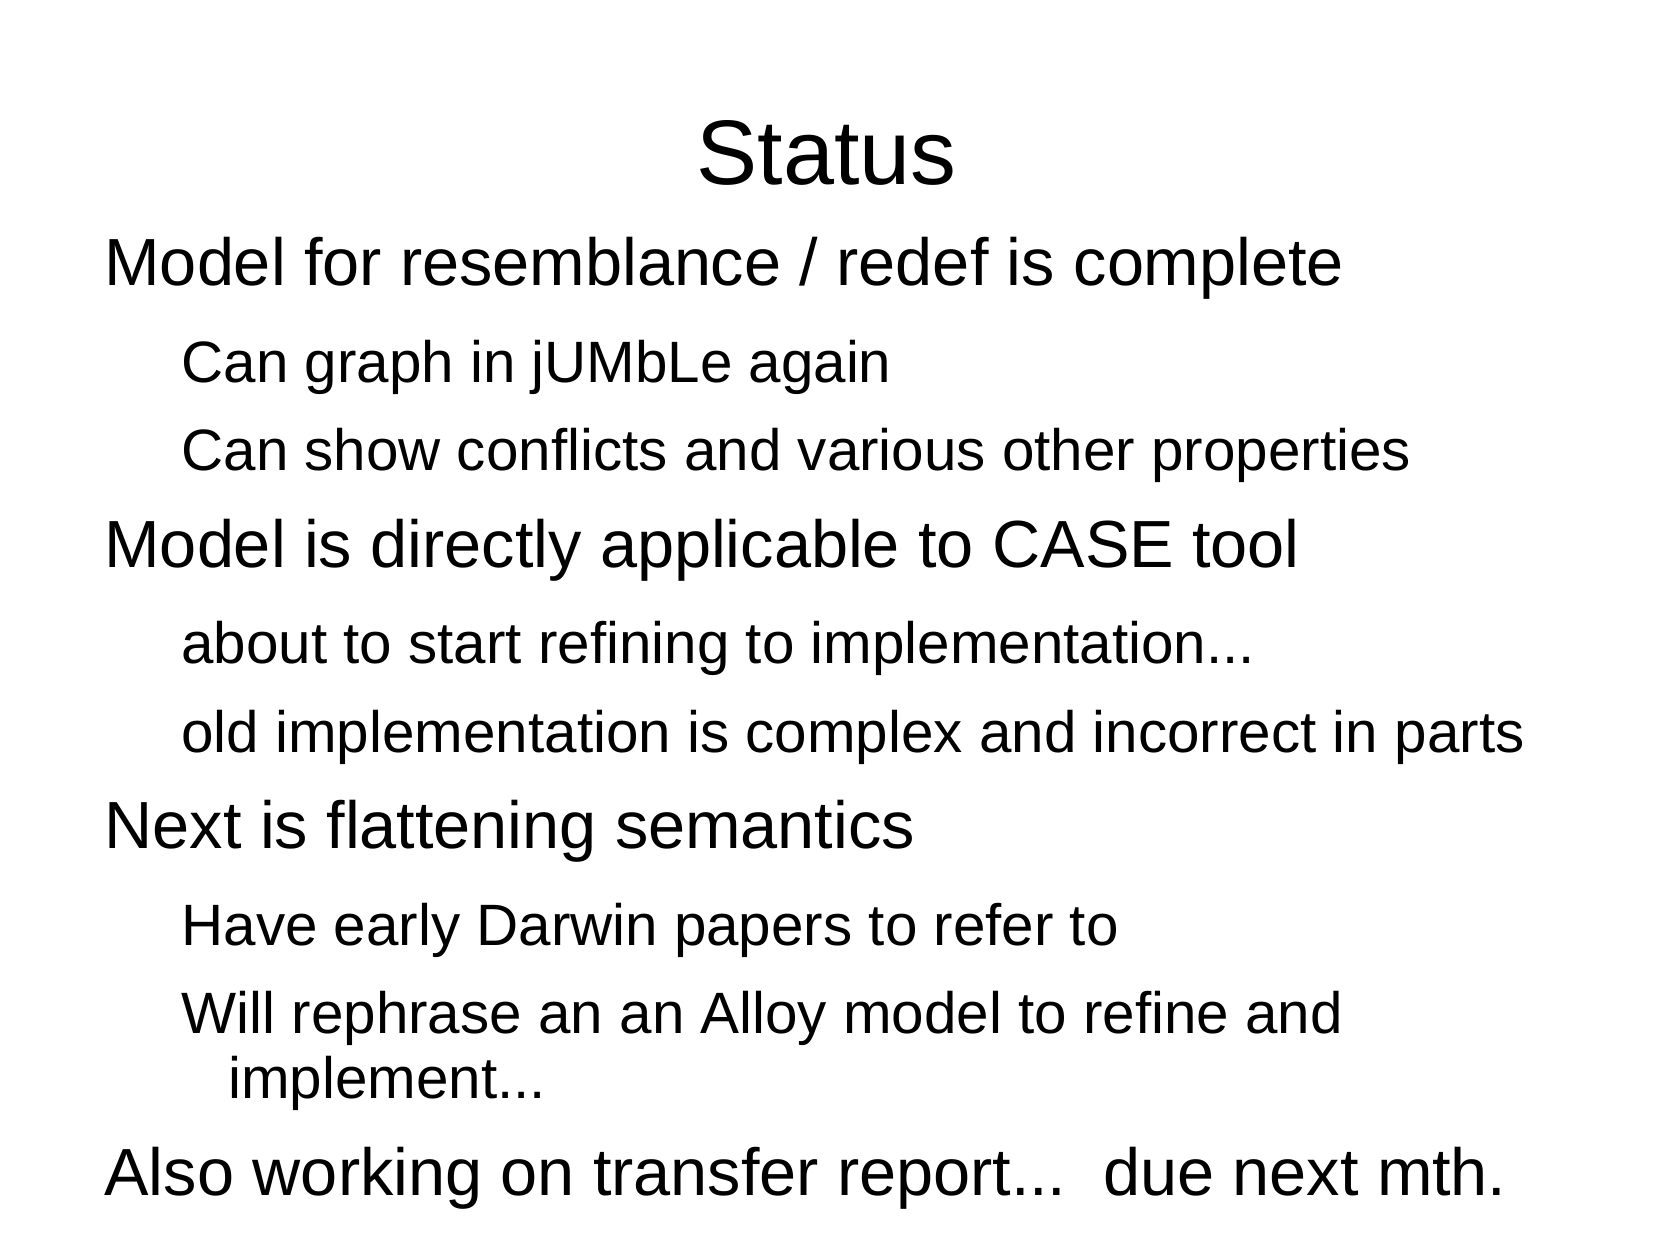

# Status
Model for resemblance / redef is complete
Can graph in jUMbLe again
Can show conflicts and various other properties
Model is directly applicable to CASE tool
about to start refining to implementation...
old implementation is complex and incorrect in parts
Next is flattening semantics
Have early Darwin papers to refer to
Will rephrase an an Alloy model to refine and implement...
Also working on transfer report... due next mth.